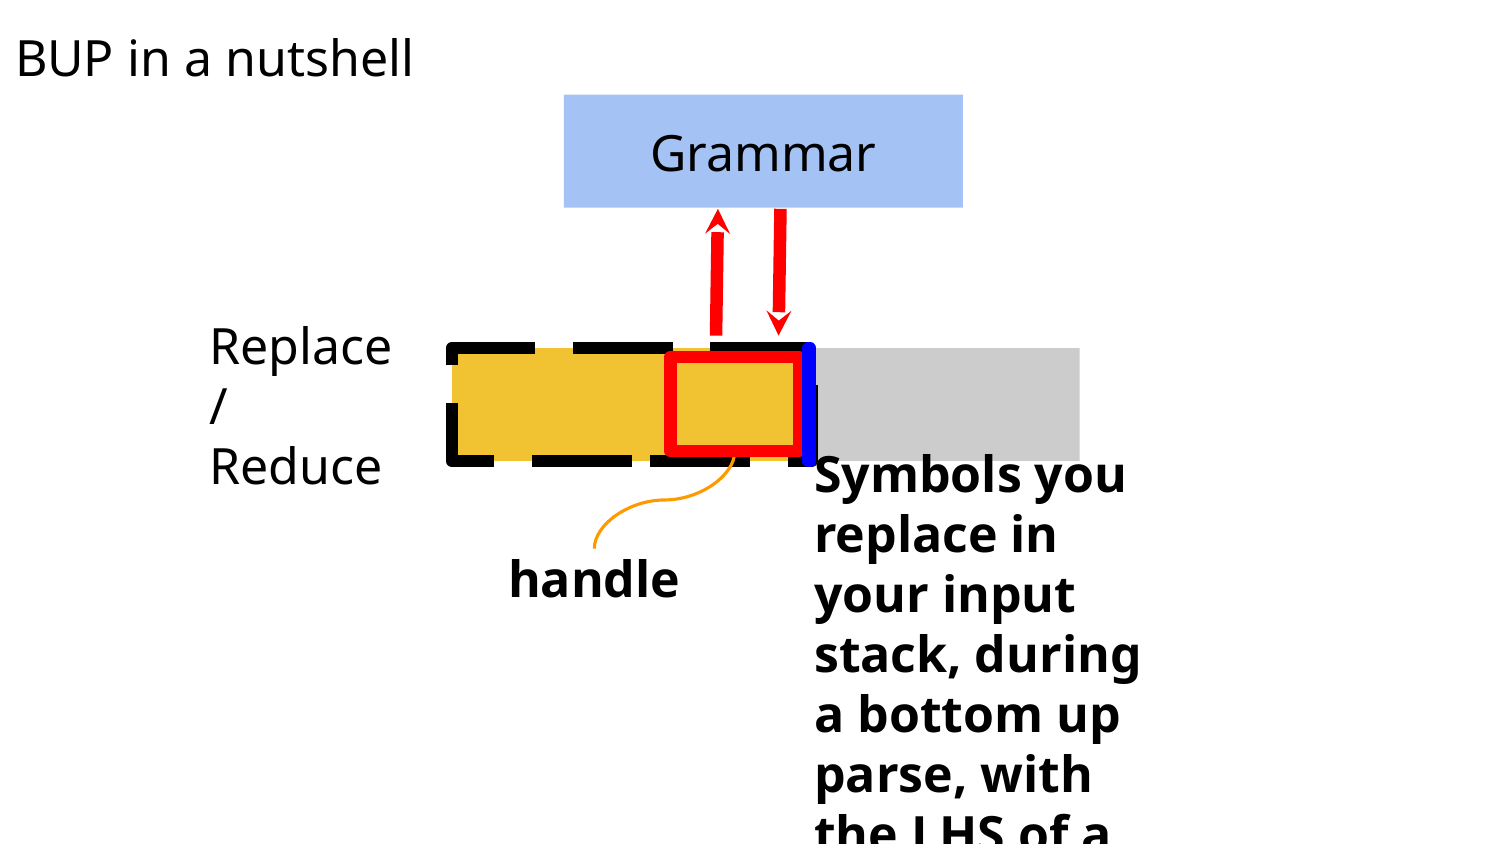

BUP in a nutshell
Grammar
Replace/
Reduce
handle
Symbols you replace in your input stack, during a bottom up parse, with the LHS of a production